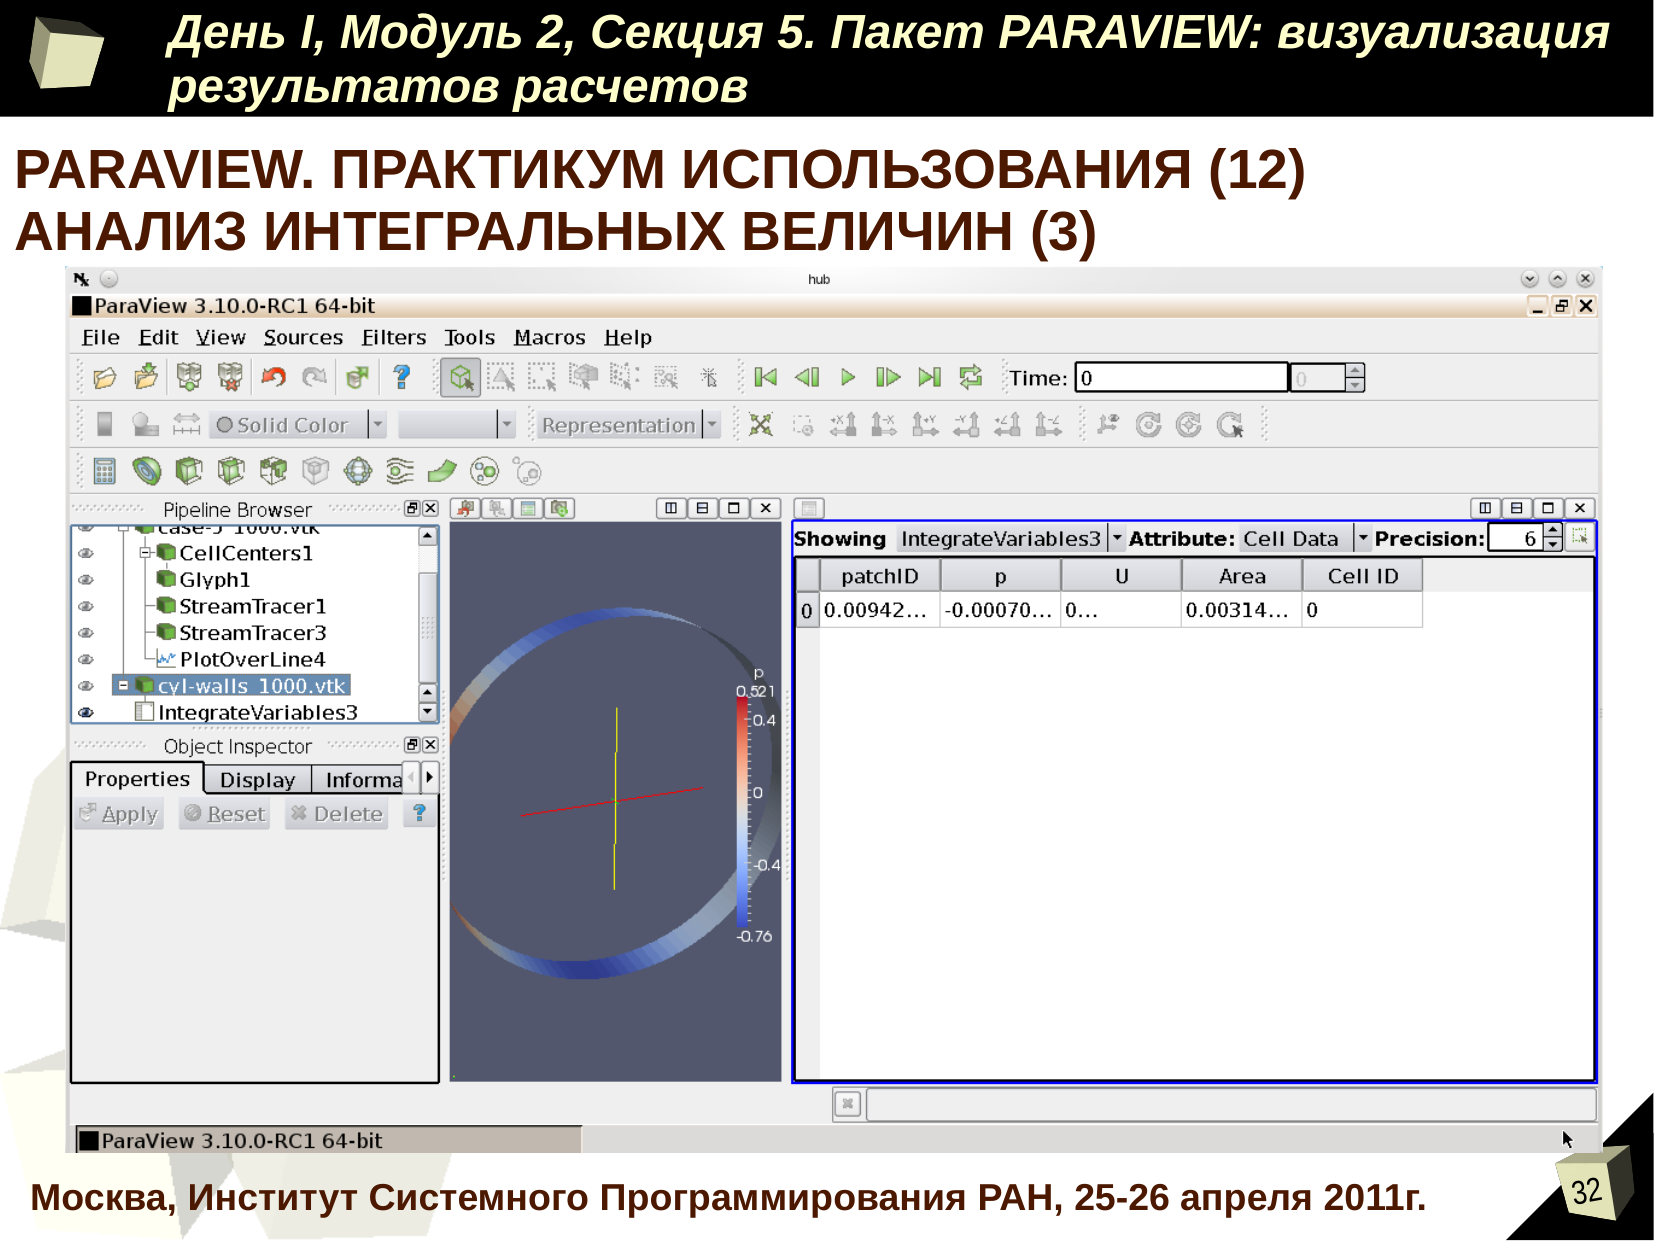

PARAVIEW. ПРАКТИКУМ ИСПОЛЬЗОВАНИЯ (12)
АНАЛИЗ ИНТЕГРАЛЬНЫХ ВЕЛИЧИН (3)